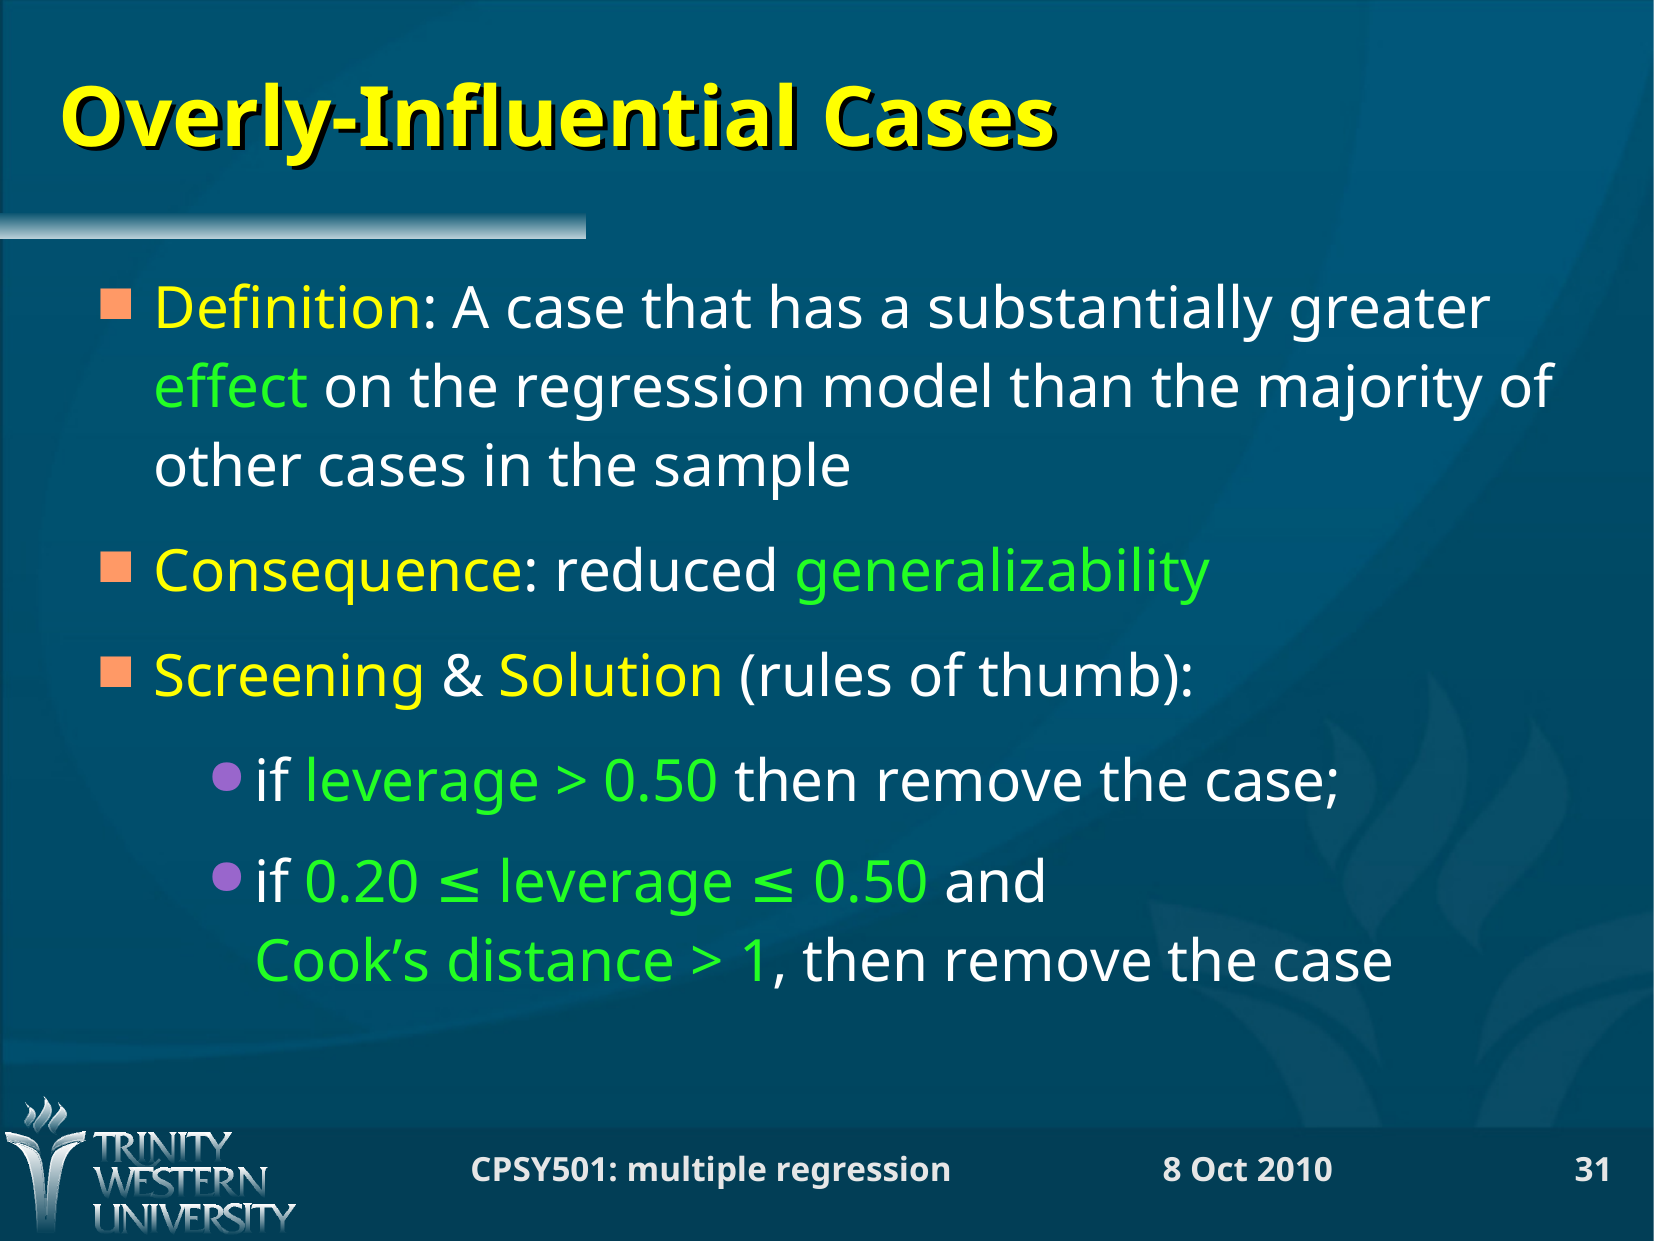

# Overly-Influential Cases
Definition: A case that has a substantially greater effect on the regression model than the majority of other cases in the sample
Consequence: reduced generalizability
Screening & Solution (rules of thumb):
if leverage > 0.50 then remove the case;
if 0.20 ≤ leverage ≤ 0.50 and
Cook’s distance > 1, then remove the case
CPSY501: multiple regression
8 Oct 2010
31